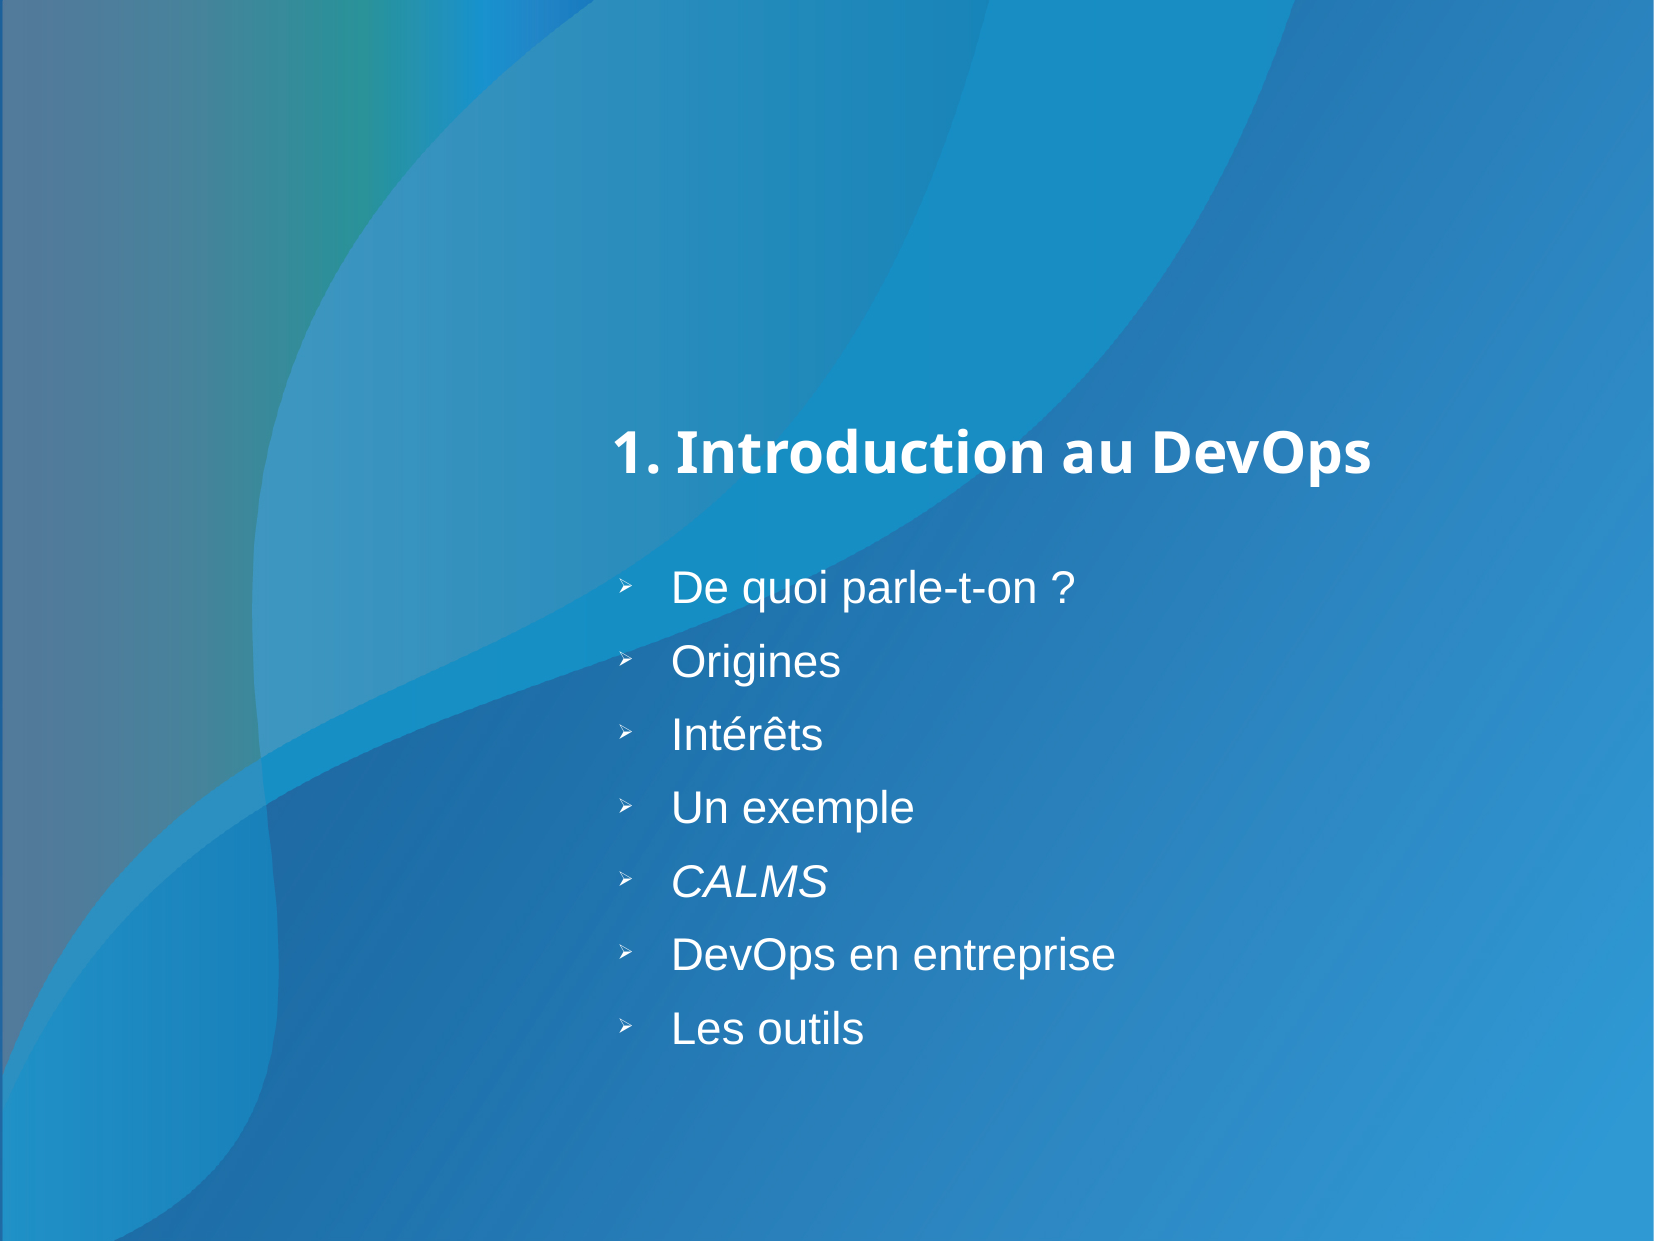

# 1. Introduction au DevOps
De quoi parle-t-on ?
Origines
Intérêts
Un exemple
CALMS
DevOps en entreprise
Les outils